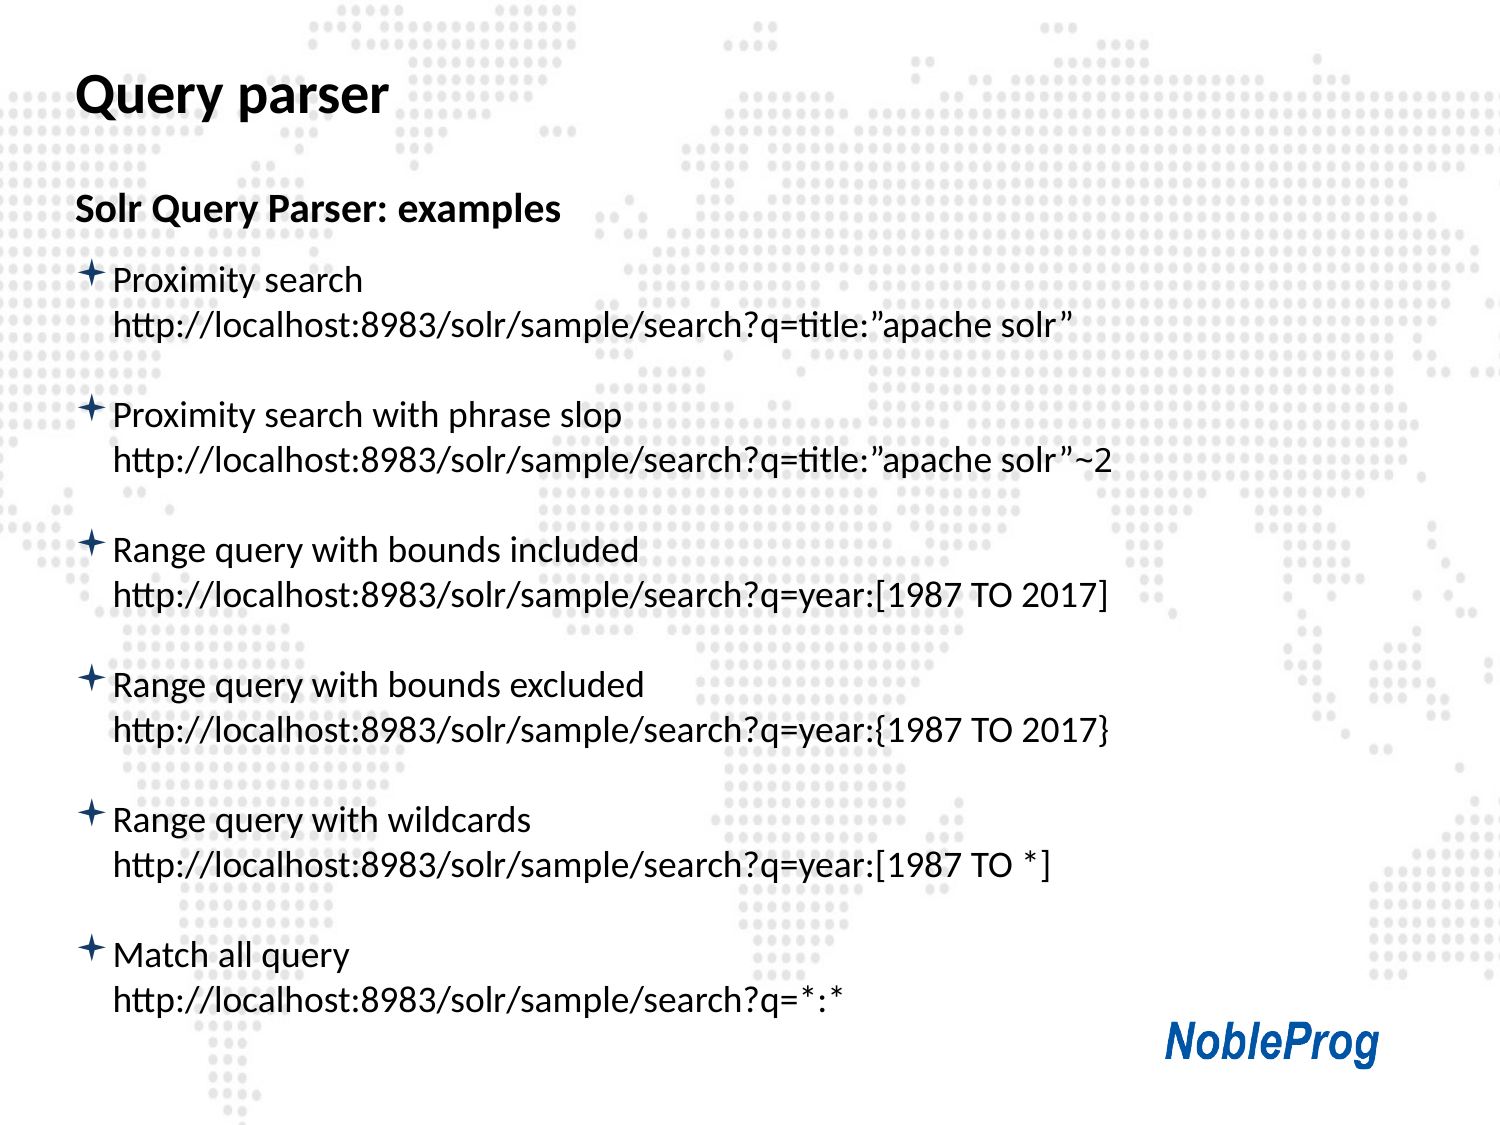

Query parser
Solr Query Parser: examples
Proximity search
http://localhost:8983/solr/sample/search?q=title:”apache solr”
Proximity search with phrase slop
http://localhost:8983/solr/sample/search?q=title:”apache solr”~2
Range query with bounds included
http://localhost:8983/solr/sample/search?q=year:[1987 TO 2017]
Range query with bounds excluded
http://localhost:8983/solr/sample/search?q=year:{1987 TO 2017}
Range query with wildcards
http://localhost:8983/solr/sample/search?q=year:[1987 TO *]
Match all query
http://localhost:8983/solr/sample/search?q=*:*